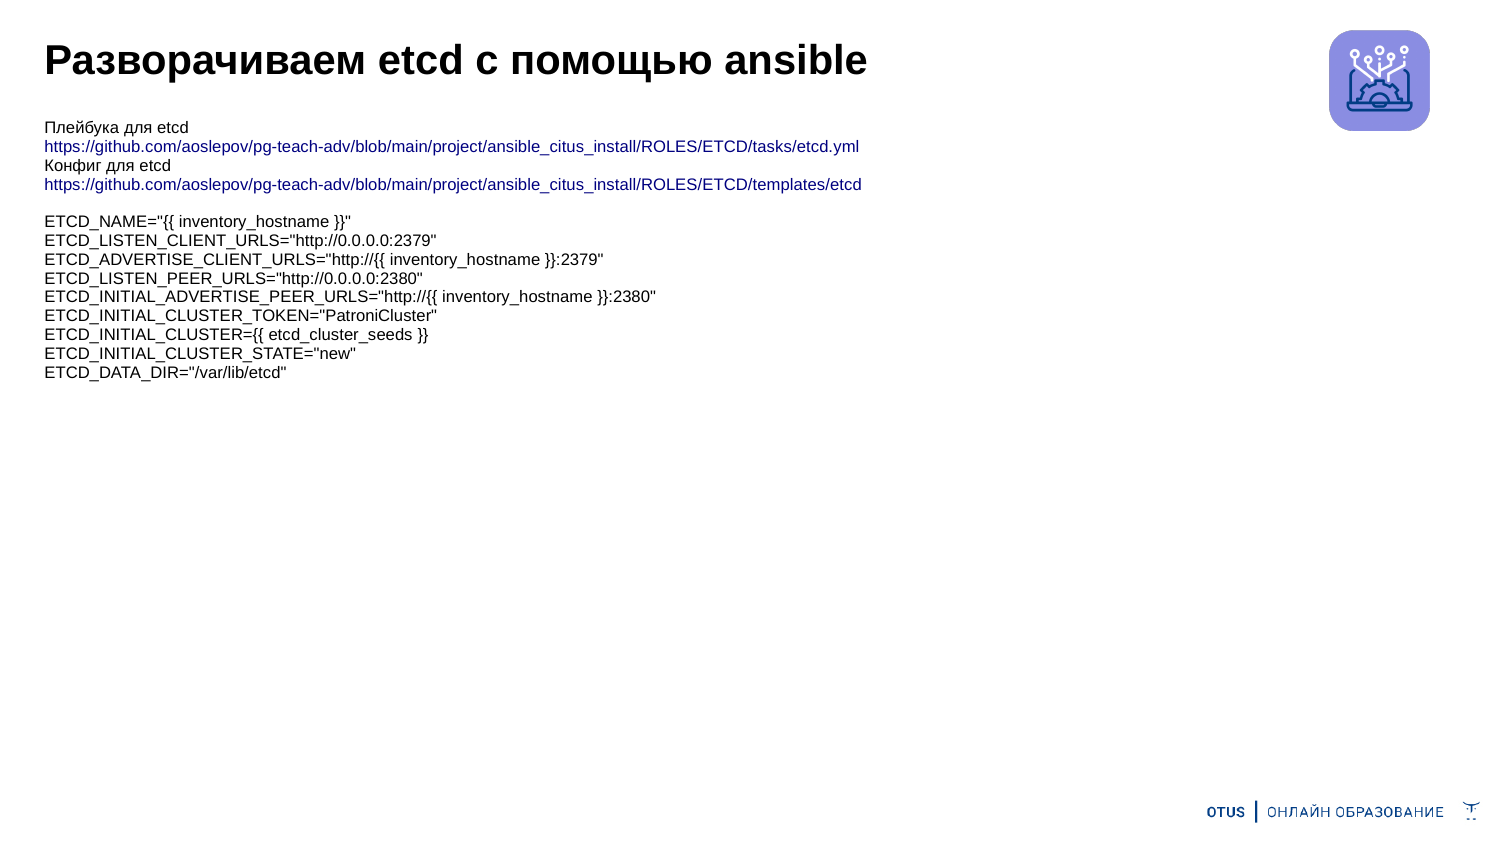

Разворачиваем etcd с помощью ansible
Плейбука для etcd
https://github.com/aoslepov/pg-teach-adv/blob/main/project/ansible_citus_install/ROLES/ETCD/tasks/etcd.yml
Конфиг для etcd
https://github.com/aoslepov/pg-teach-adv/blob/main/project/ansible_citus_install/ROLES/ETCD/templates/etcd
ETCD_NAME="{{ inventory_hostname }}"
ETCD_LISTEN_CLIENT_URLS="http://0.0.0.0:2379"
ETCD_ADVERTISE_CLIENT_URLS="http://{{ inventory_hostname }}:2379"
ETCD_LISTEN_PEER_URLS="http://0.0.0.0:2380"
ETCD_INITIAL_ADVERTISE_PEER_URLS="http://{{ inventory_hostname }}:2380"
ETCD_INITIAL_CLUSTER_TOKEN="PatroniCluster"
ETCD_INITIAL_CLUSTER={{ etcd_cluster_seeds }}
ETCD_INITIAL_CLUSTER_STATE="new"
ETCD_DATA_DIR="/var/lib/etcd"